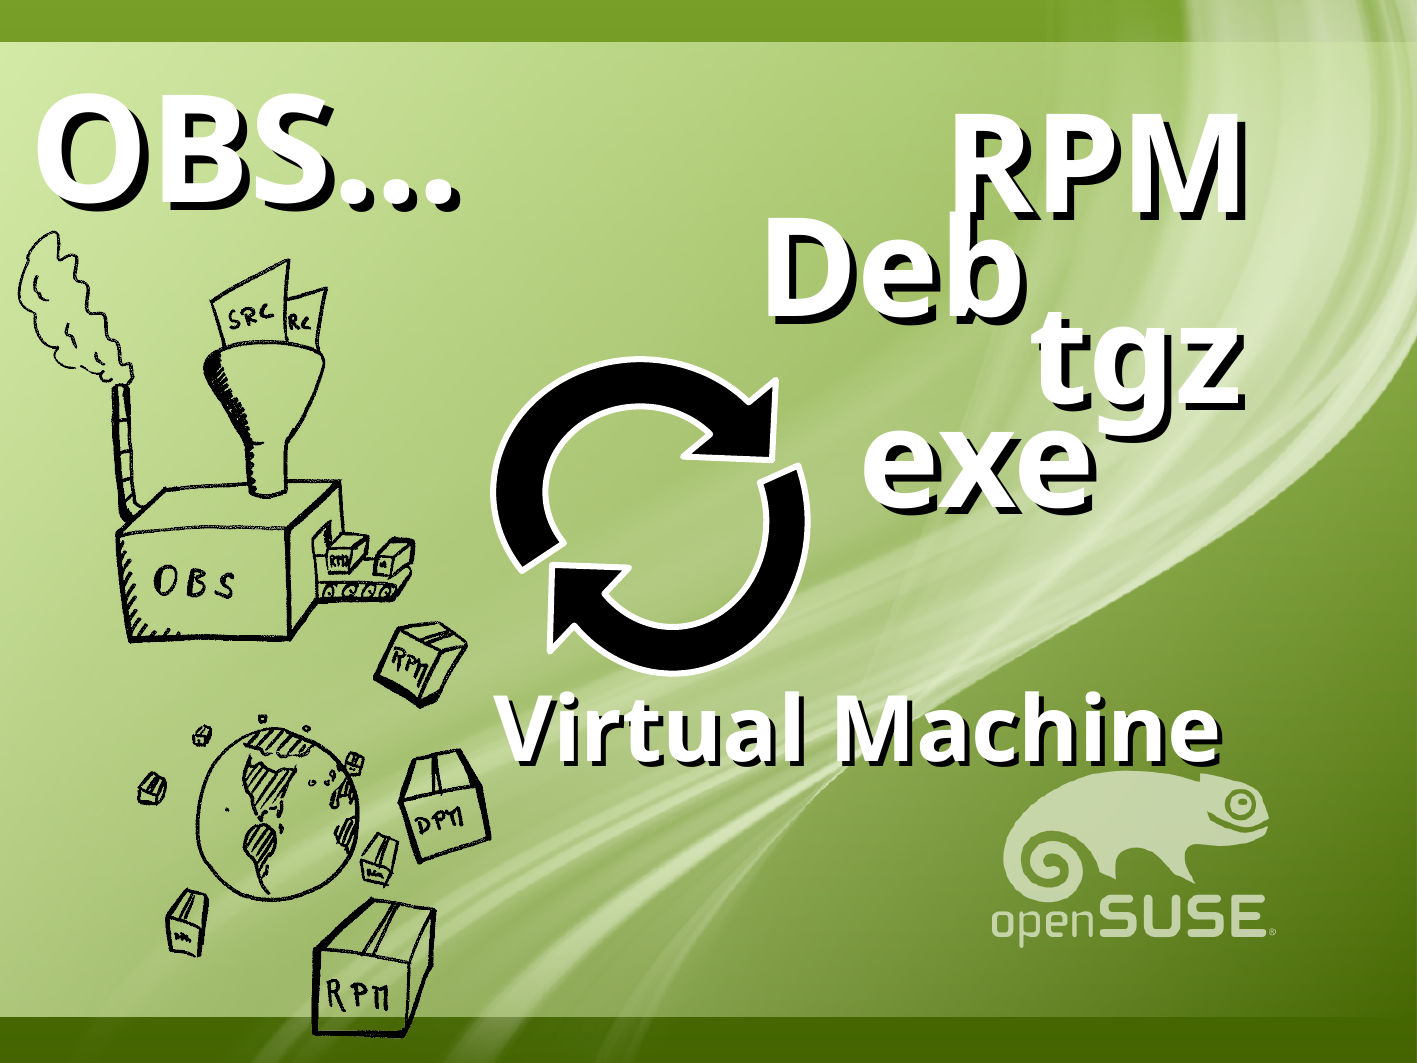

OBS...
RPM
Deb
tgz
exe
Virtual Machine